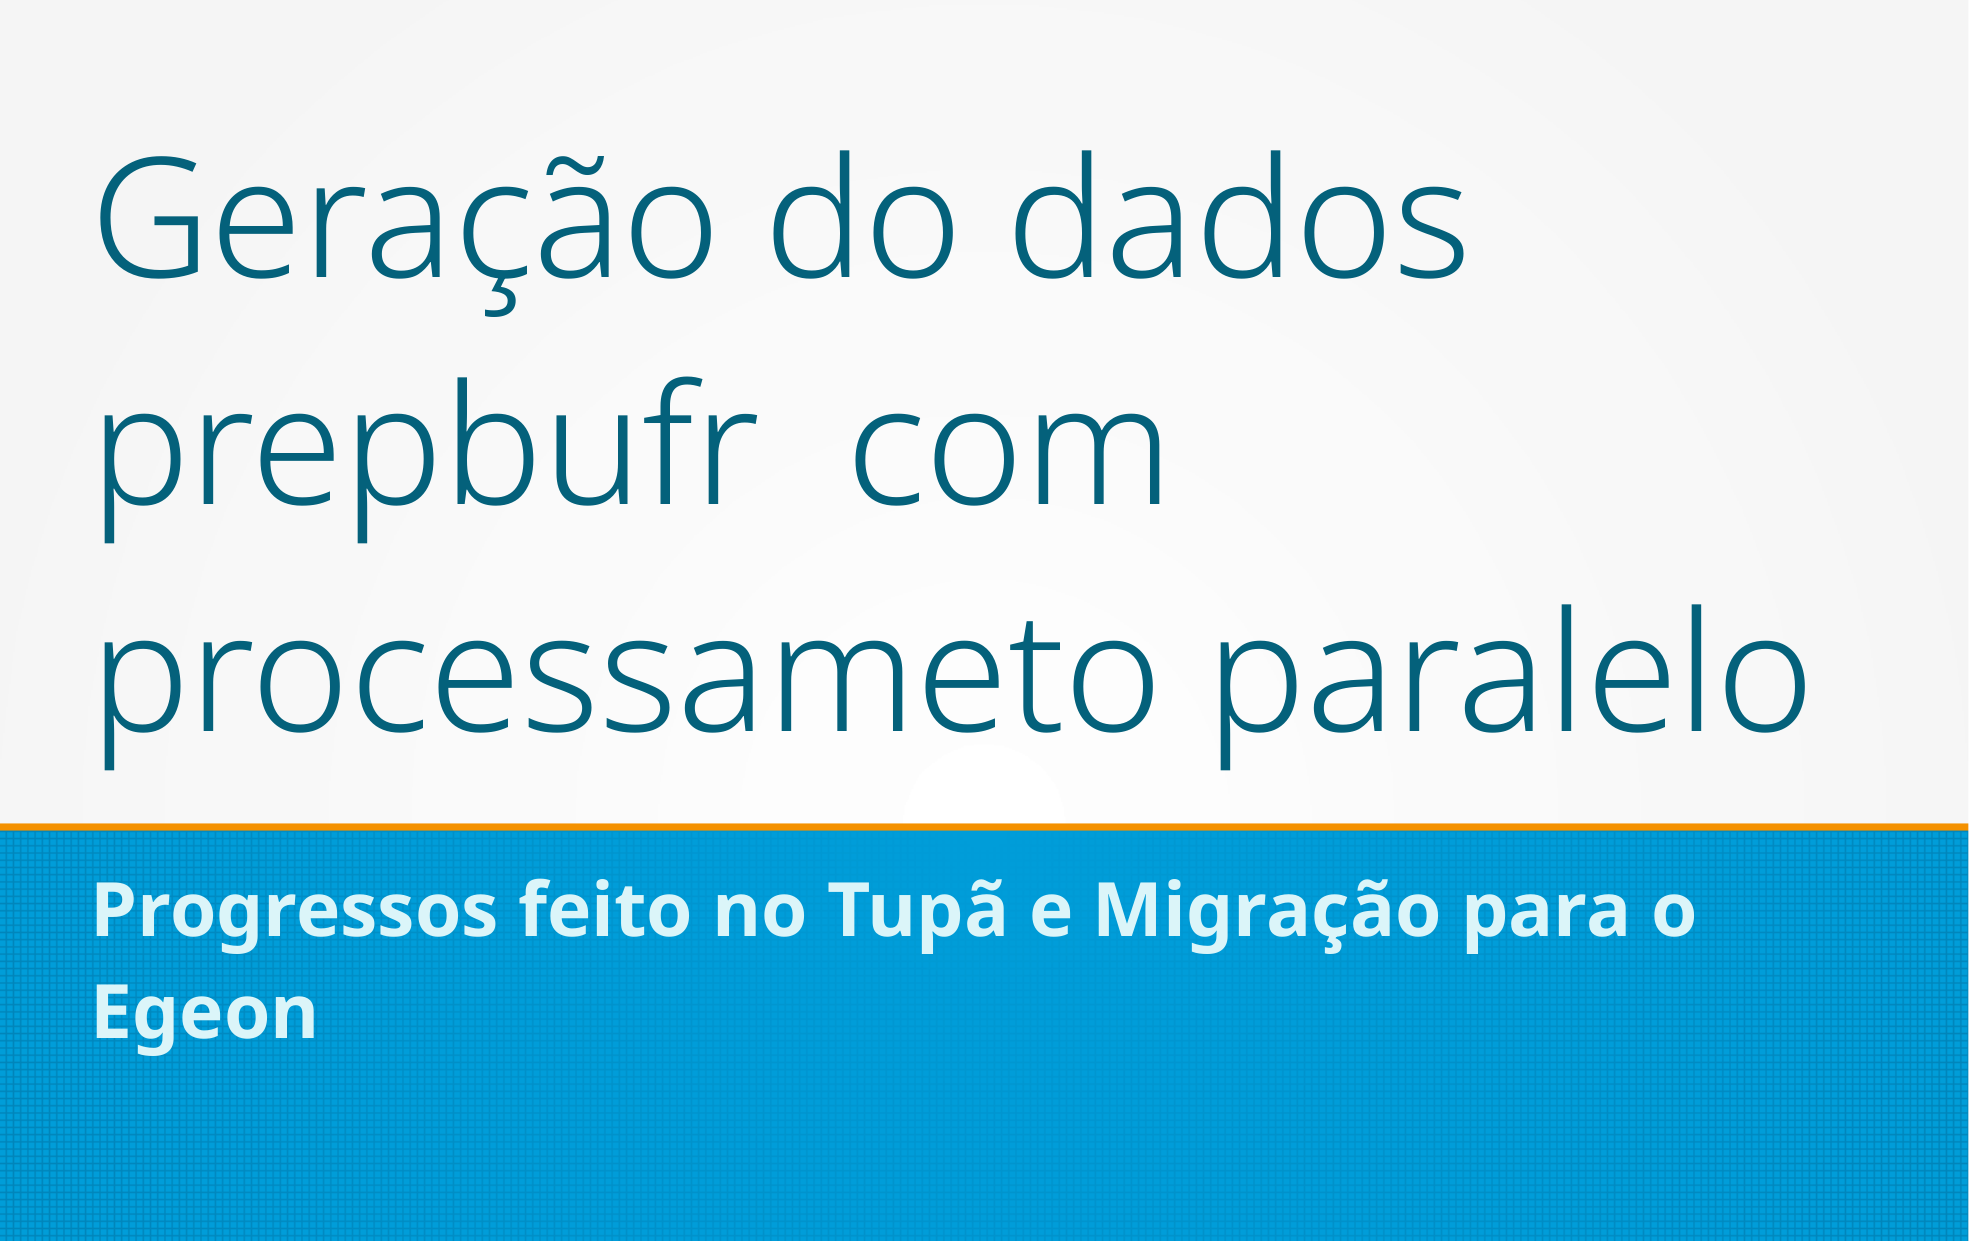

# Geração do dados prepbufr com processameto paralelo
Progressos feito no Tupã e Migração para o Egeon